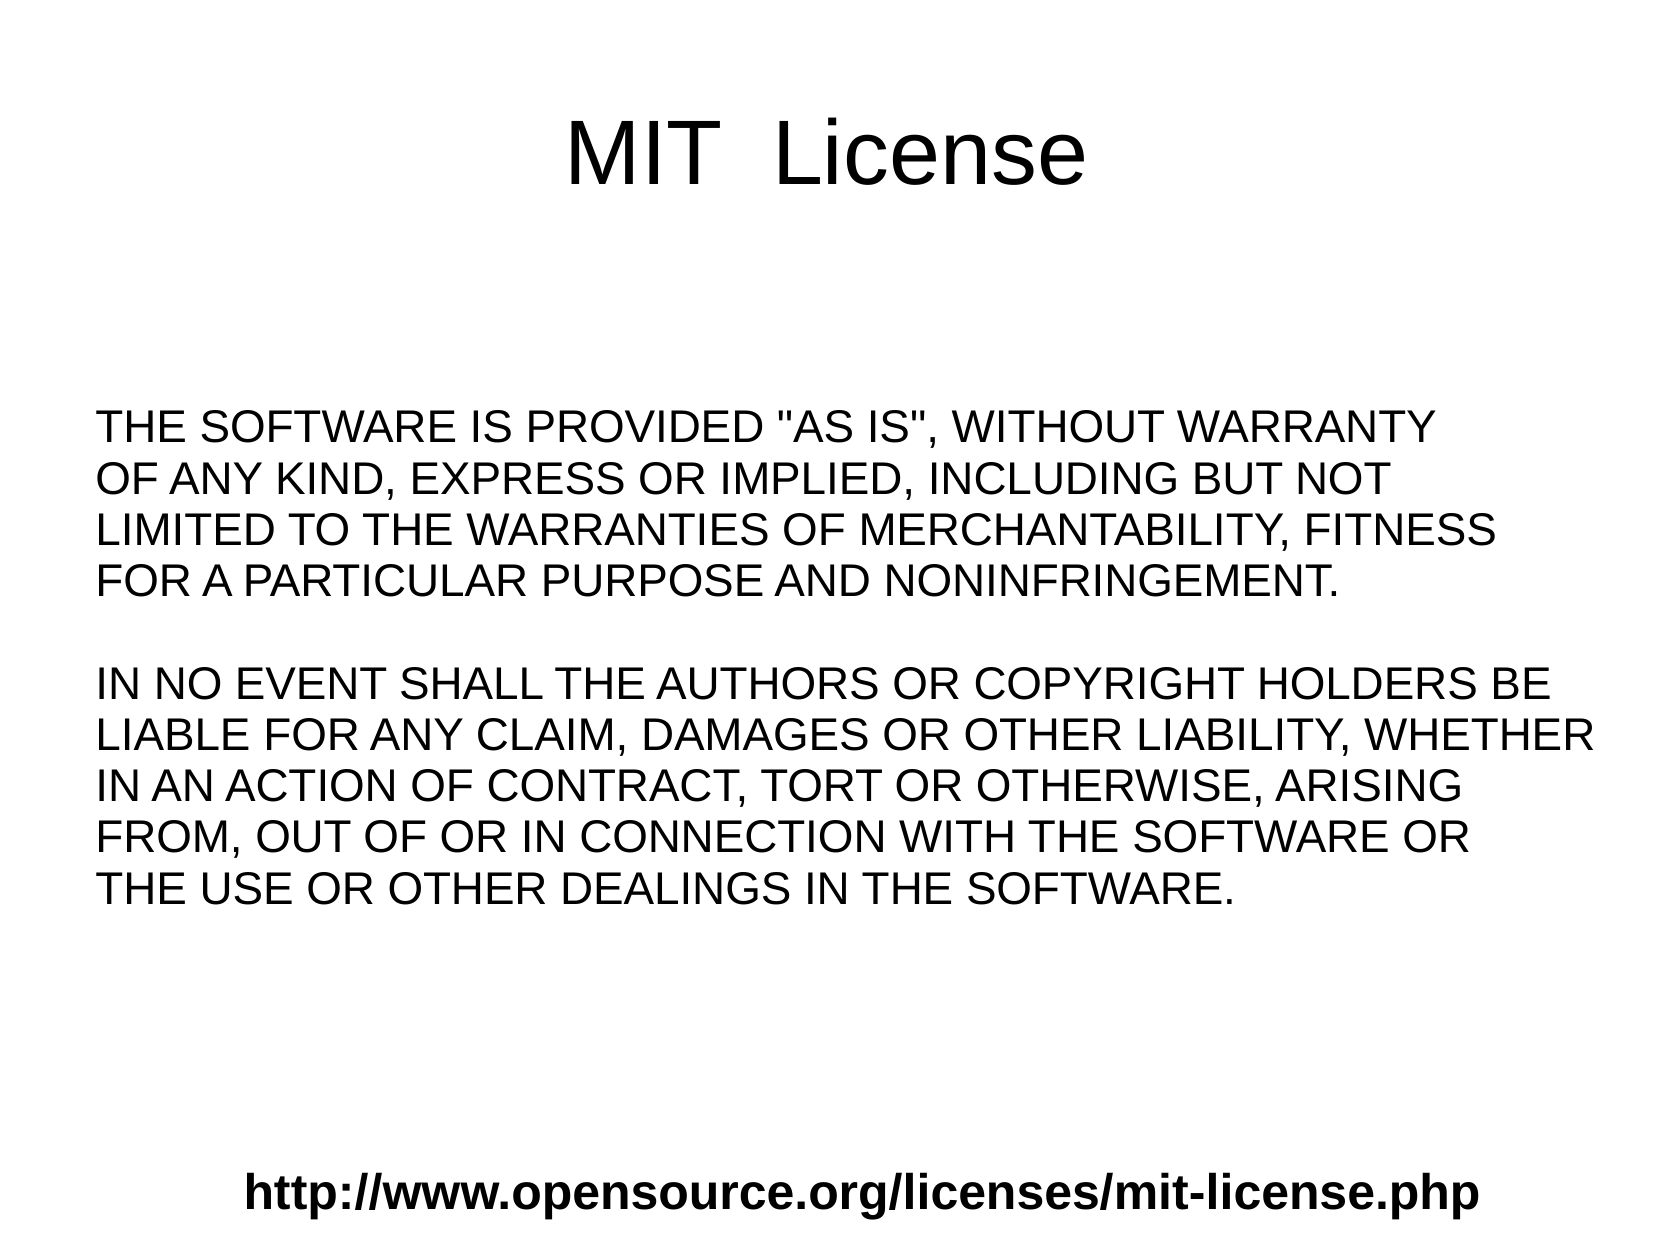

# MIT License
THE SOFTWARE IS PROVIDED "AS IS", WITHOUT WARRANTY
OF ANY KIND, EXPRESS OR IMPLIED, INCLUDING BUT NOT
LIMITED TO THE WARRANTIES OF MERCHANTABILITY, FITNESS
FOR A PARTICULAR PURPOSE AND NONINFRINGEMENT.
IN NO EVENT SHALL THE AUTHORS OR COPYRIGHT HOLDERS BE LIABLE FOR ANY CLAIM, DAMAGES OR OTHER LIABILITY, WHETHER
IN AN ACTION OF CONTRACT, TORT OR OTHERWISE, ARISING
FROM, OUT OF OR IN CONNECTION WITH THE SOFTWARE OR
THE USE OR OTHER DEALINGS IN THE SOFTWARE.
http://www.opensource.org/licenses/mit-license.php